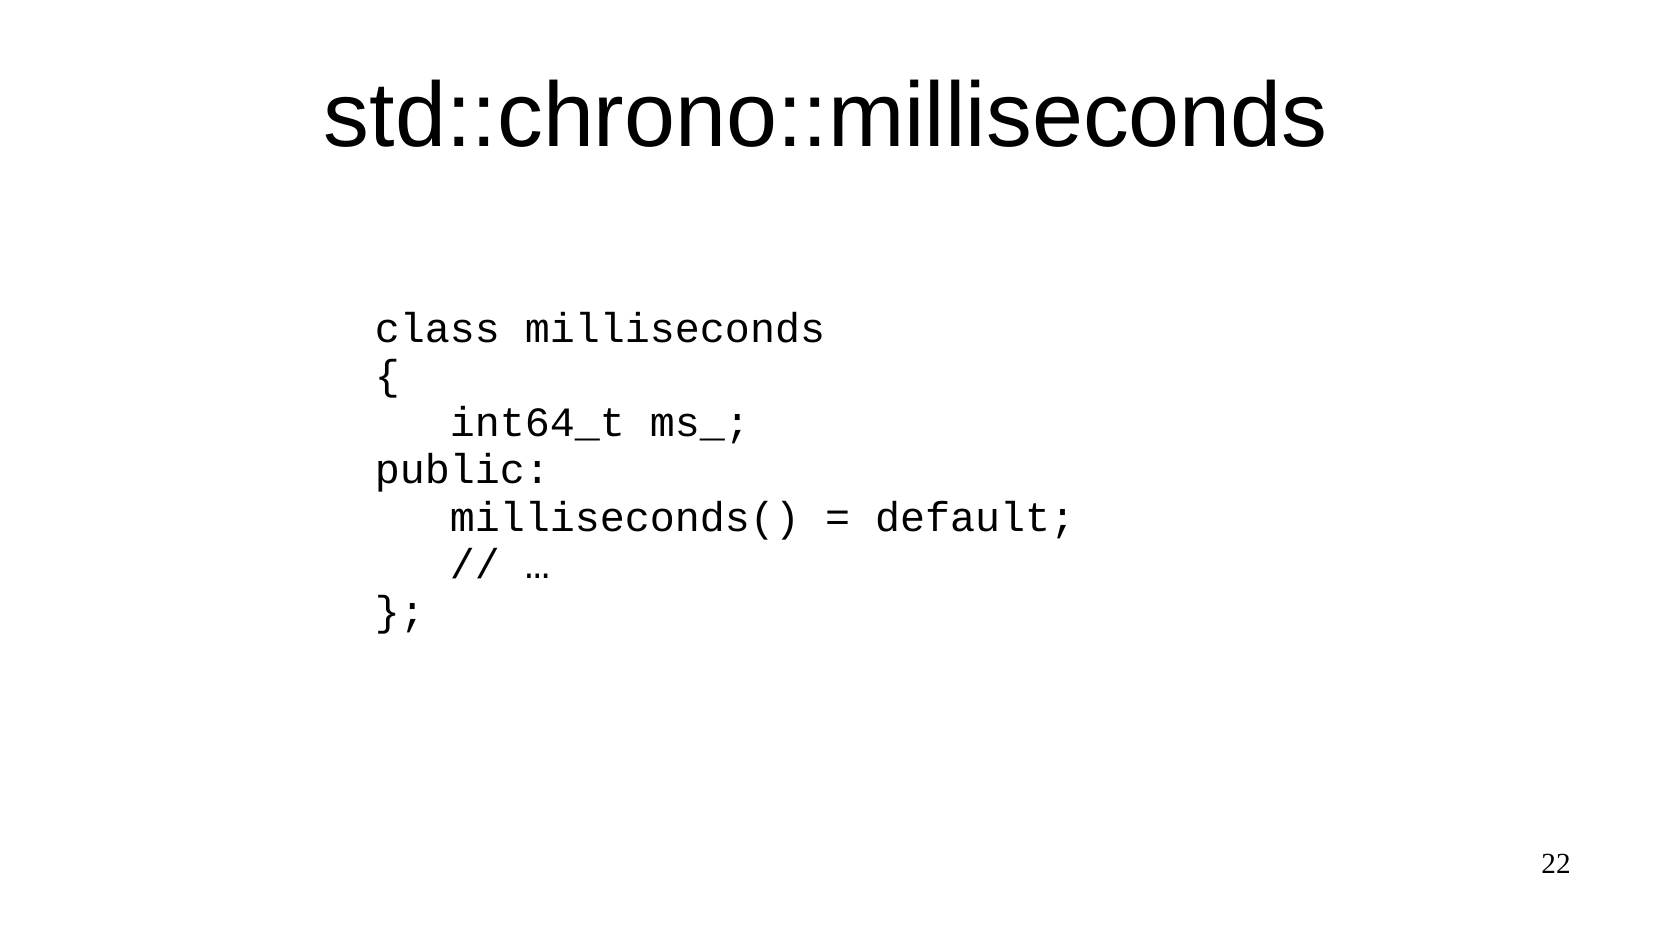

# std::chrono::milliseconds
class milliseconds
{
	int64_t ms_;
public:
	milliseconds() = default;
	// …
};
22